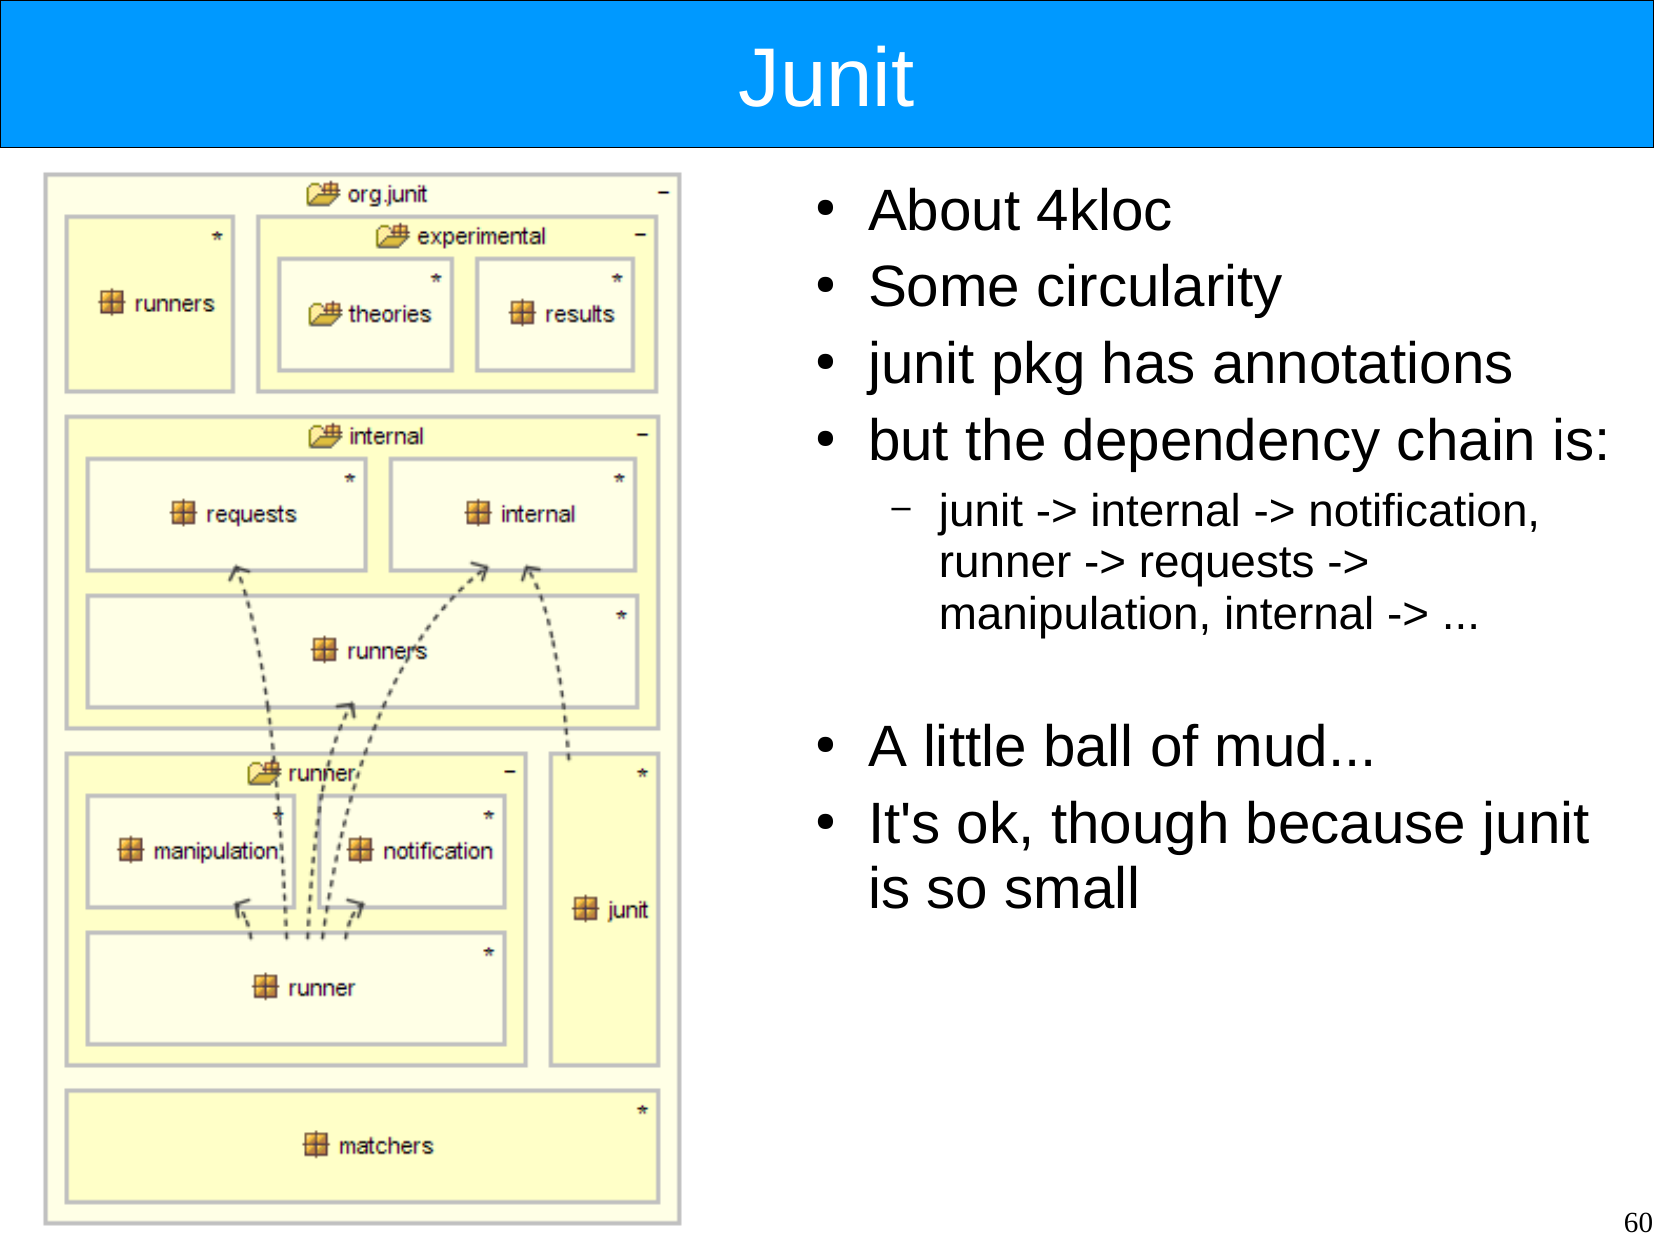

# Junit
About 4kloc
Some circularity
junit pkg has annotations
but the dependency chain is:
junit -> internal -> notification, runner -> requests -> manipulation, internal -> ...
A little ball of mud...
It's ok, though because junit is so small
60